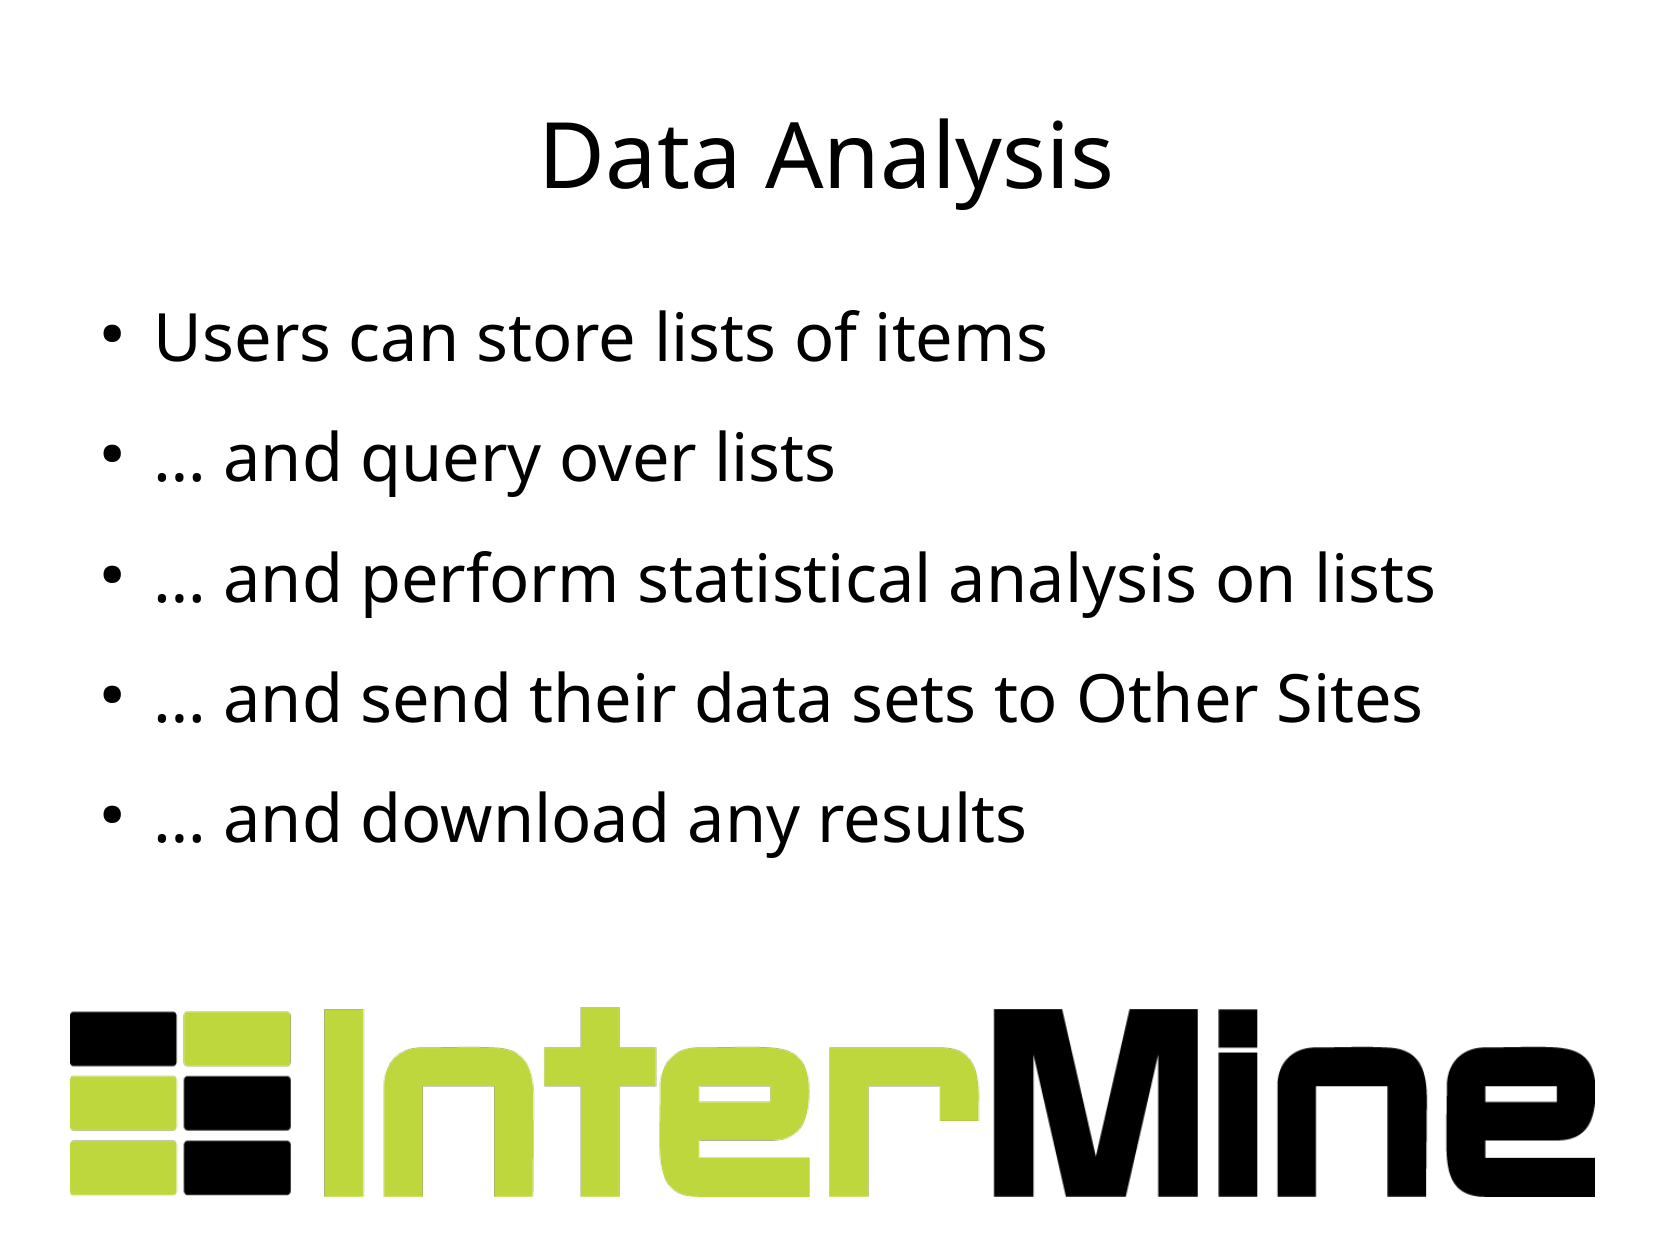

# Data Analysis
Users can store lists of items
… and query over lists
… and perform statistical analysis on lists
… and send their data sets to Other Sites
… and download any results